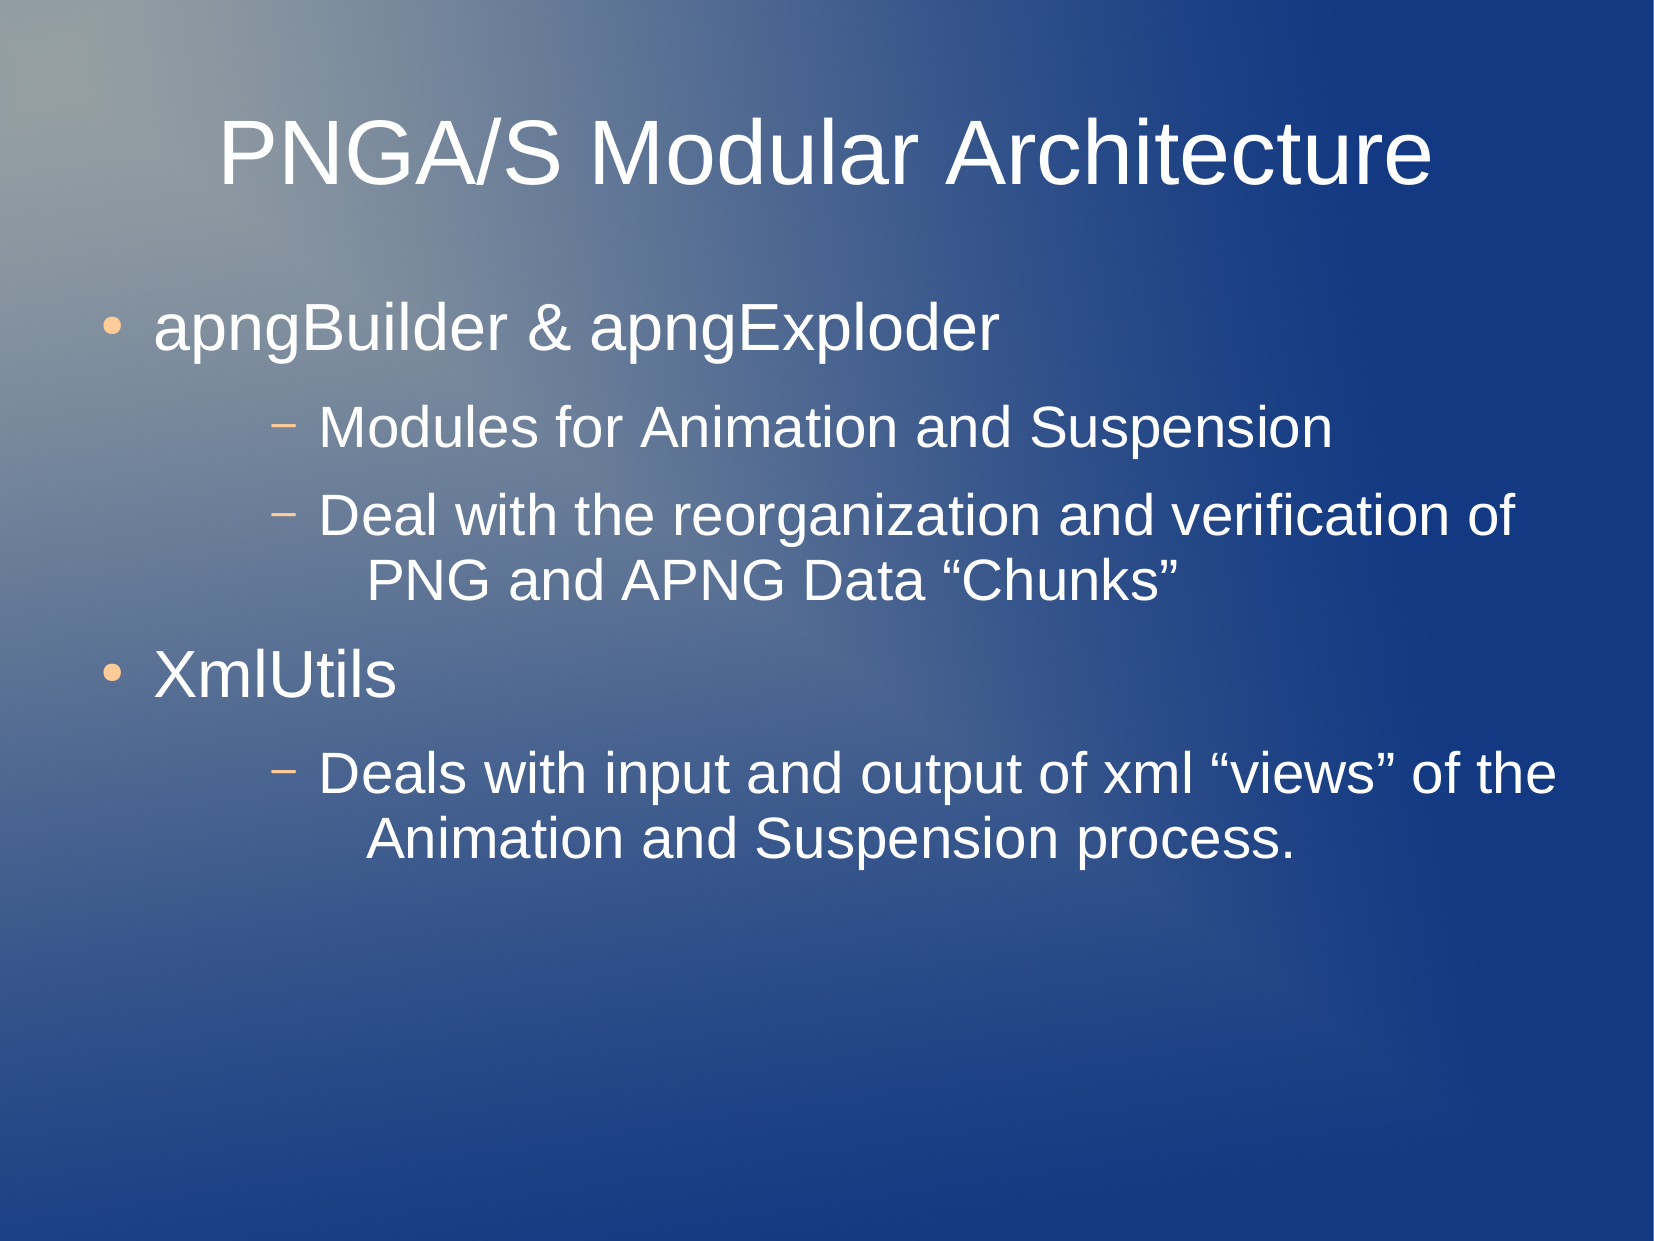

# PNGA/S Modular Architecture
apngBuilder & apngExploder
Modules for Animation and Suspension
Deal with the reorganization and verification of PNG and APNG Data “Chunks”
XmlUtils
Deals with input and output of xml “views” of the Animation and Suspension process.